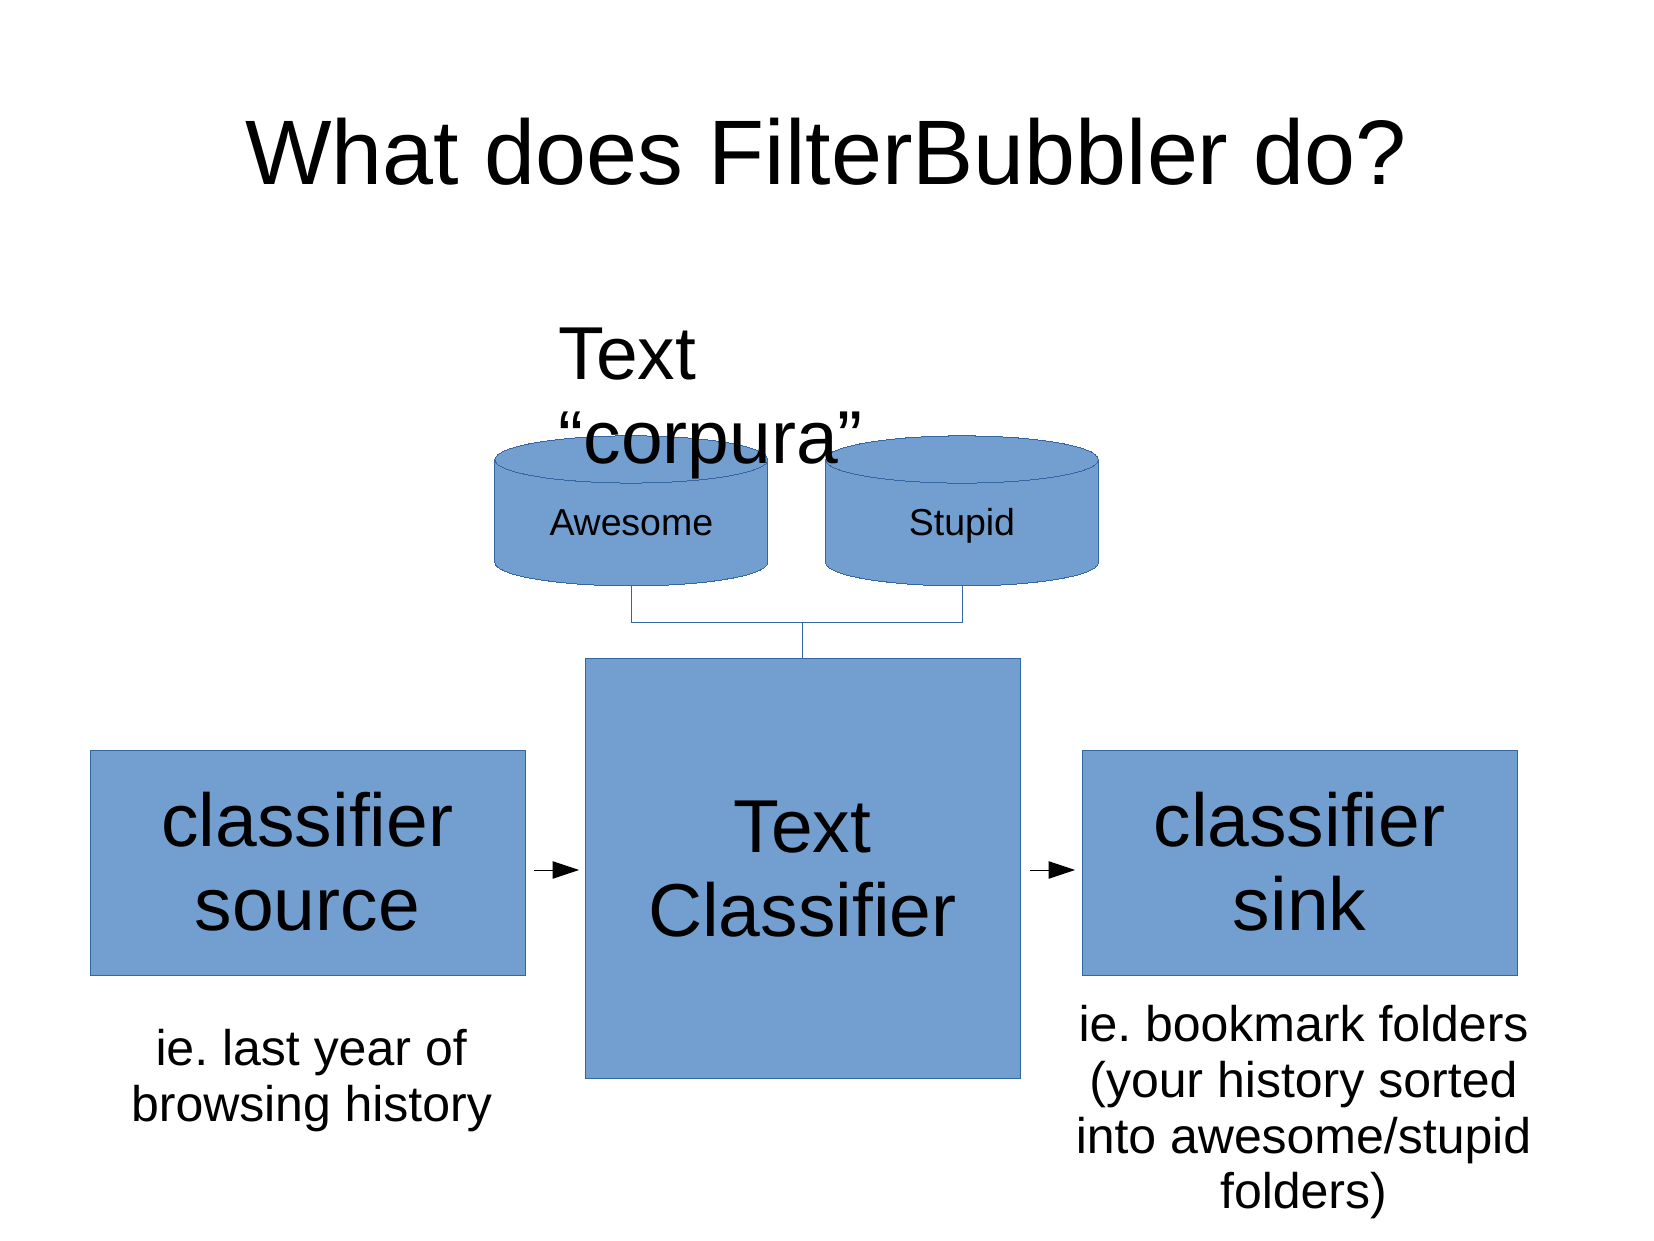

# What does FilterBubbler do?
Text “corpura”
Awesome
Stupid
Text
Classifier
classifier
source
classifier
sink
ie. bookmark folders
(your history sorted into awesome/stupid folders)
ie. last year of browsing history